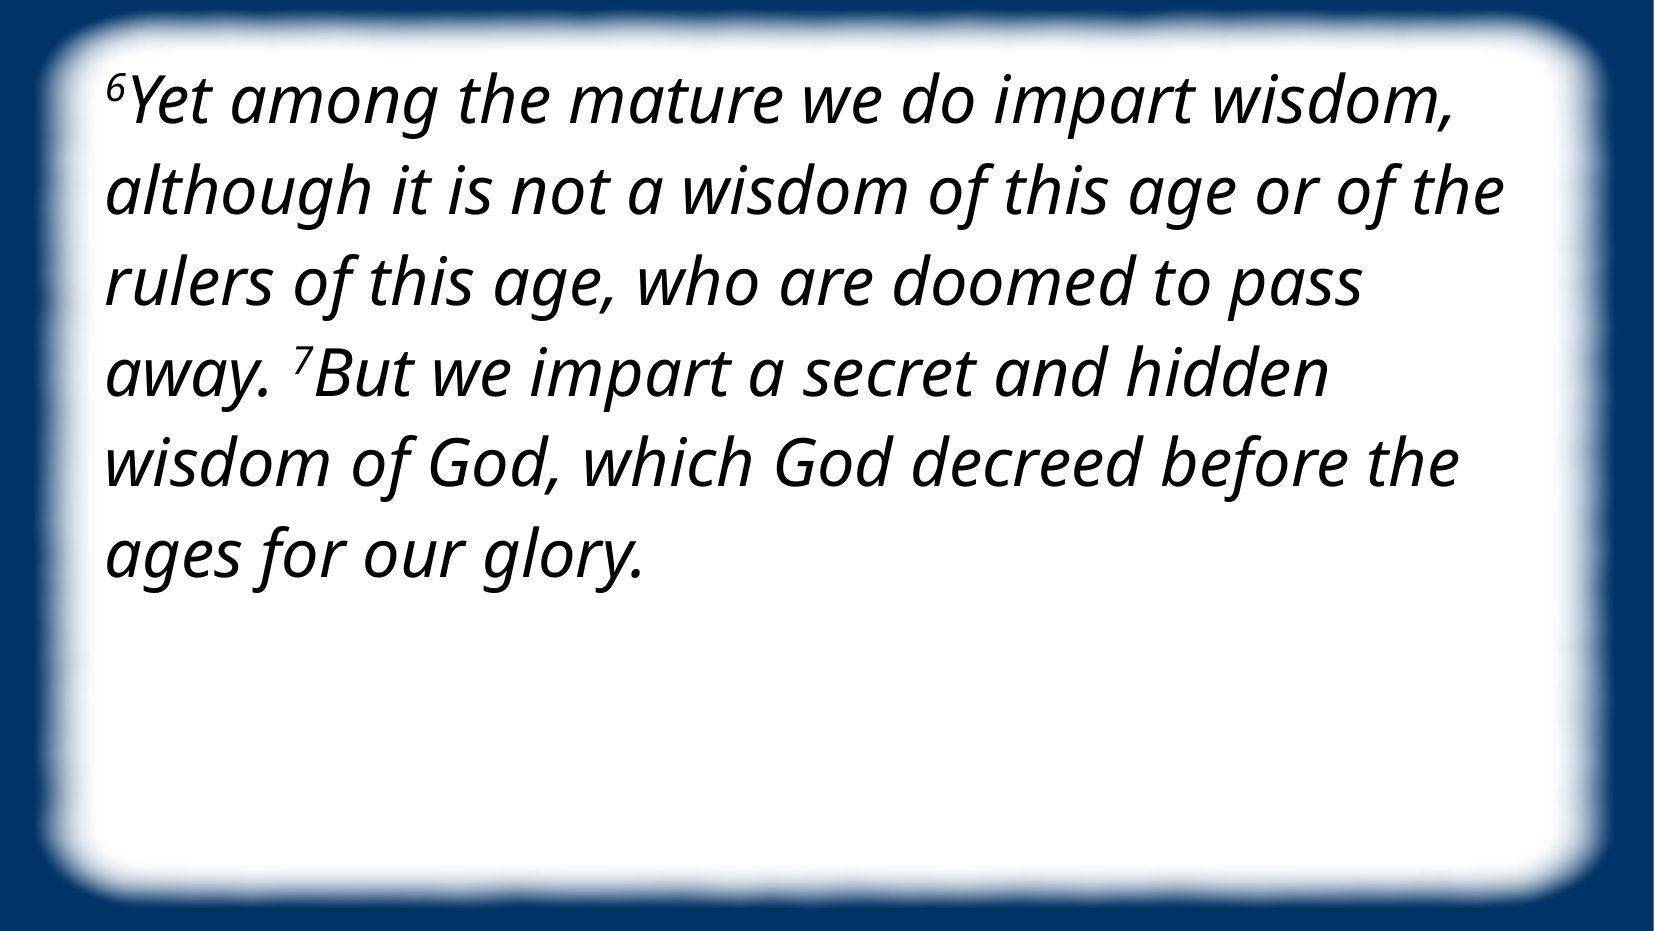

6Yet among the mature we do impart wisdom, although it is not a wisdom of this age or of the rulers of this age, who are doomed to pass away. 7But we impart a secret and hidden wisdom of God, which God decreed before the ages for our glory.